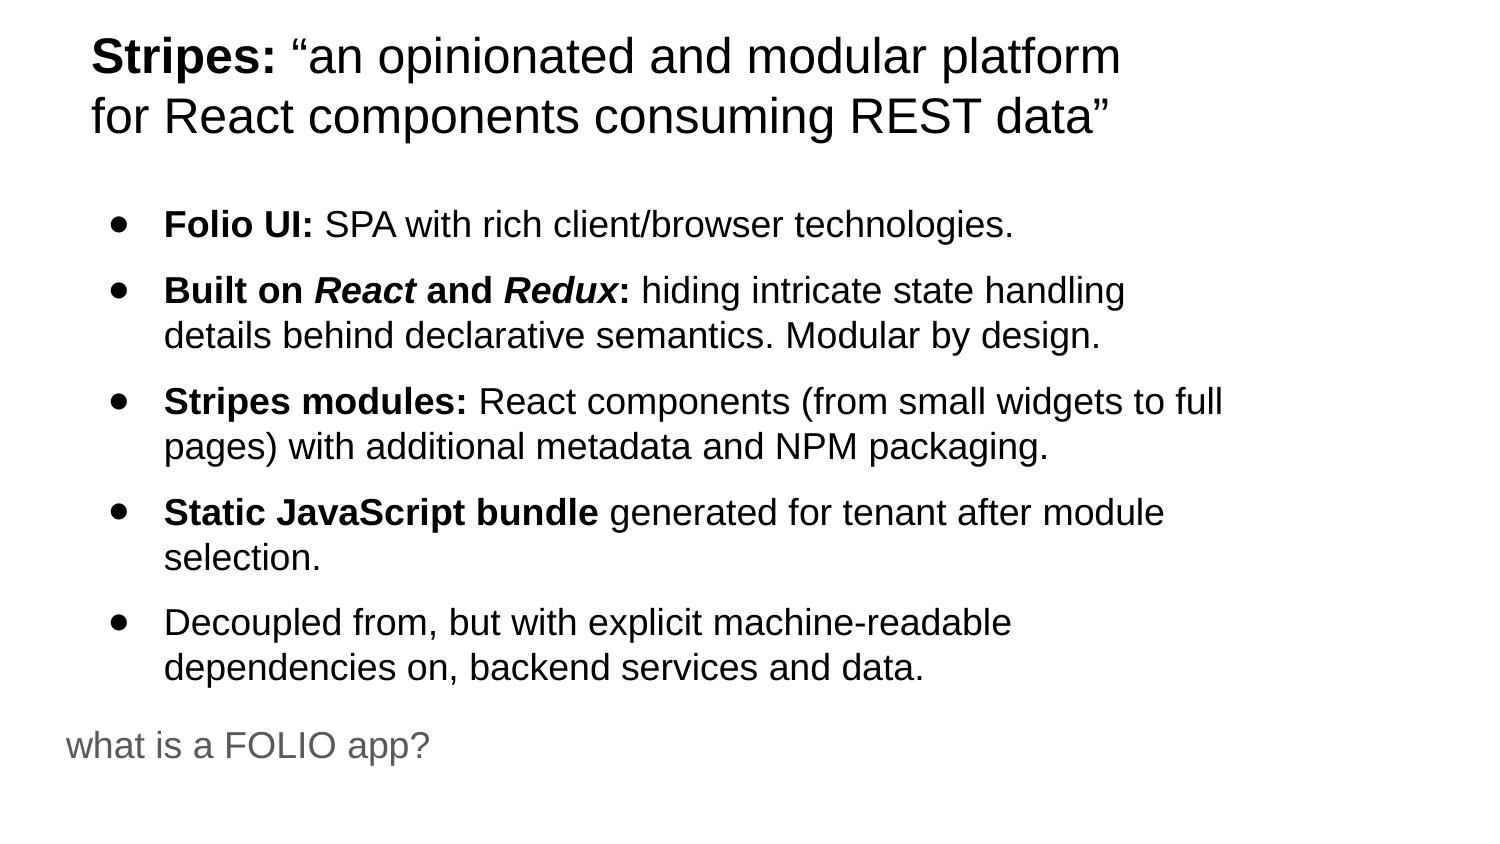

Stripes: “an opinionated and modular platform for React components consuming REST data”
Folio UI: SPA with rich client/browser technologies.
Built on React and Redux: hiding intricate state handling details behind declarative semantics. Modular by design.
Stripes modules: React components (from small widgets to full pages) with additional metadata and NPM packaging.
Static JavaScript bundle generated for tenant after module selection.
Decoupled from, but with explicit machine-readable dependencies on, backend services and data.
# what is a FOLIO app?